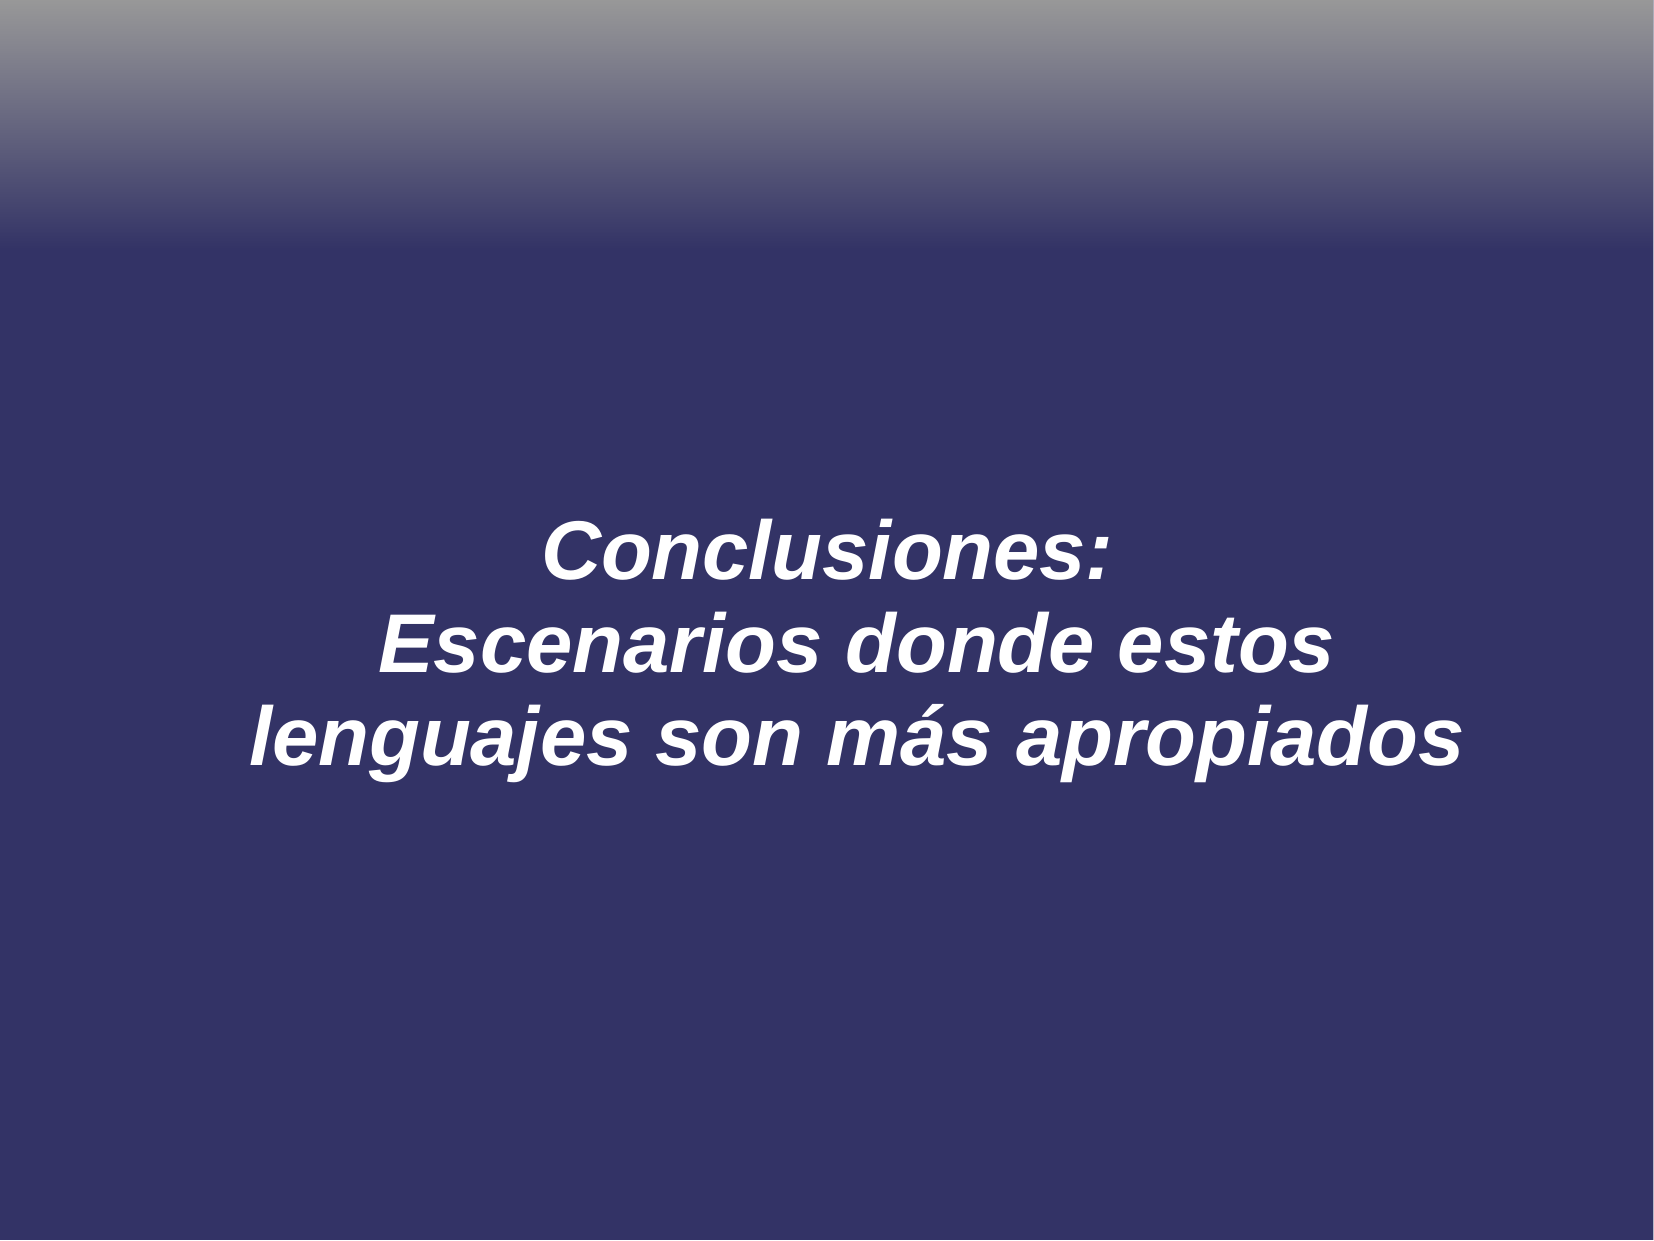

# Conclusiones: Escenarios donde estos lenguajes son más apropiados